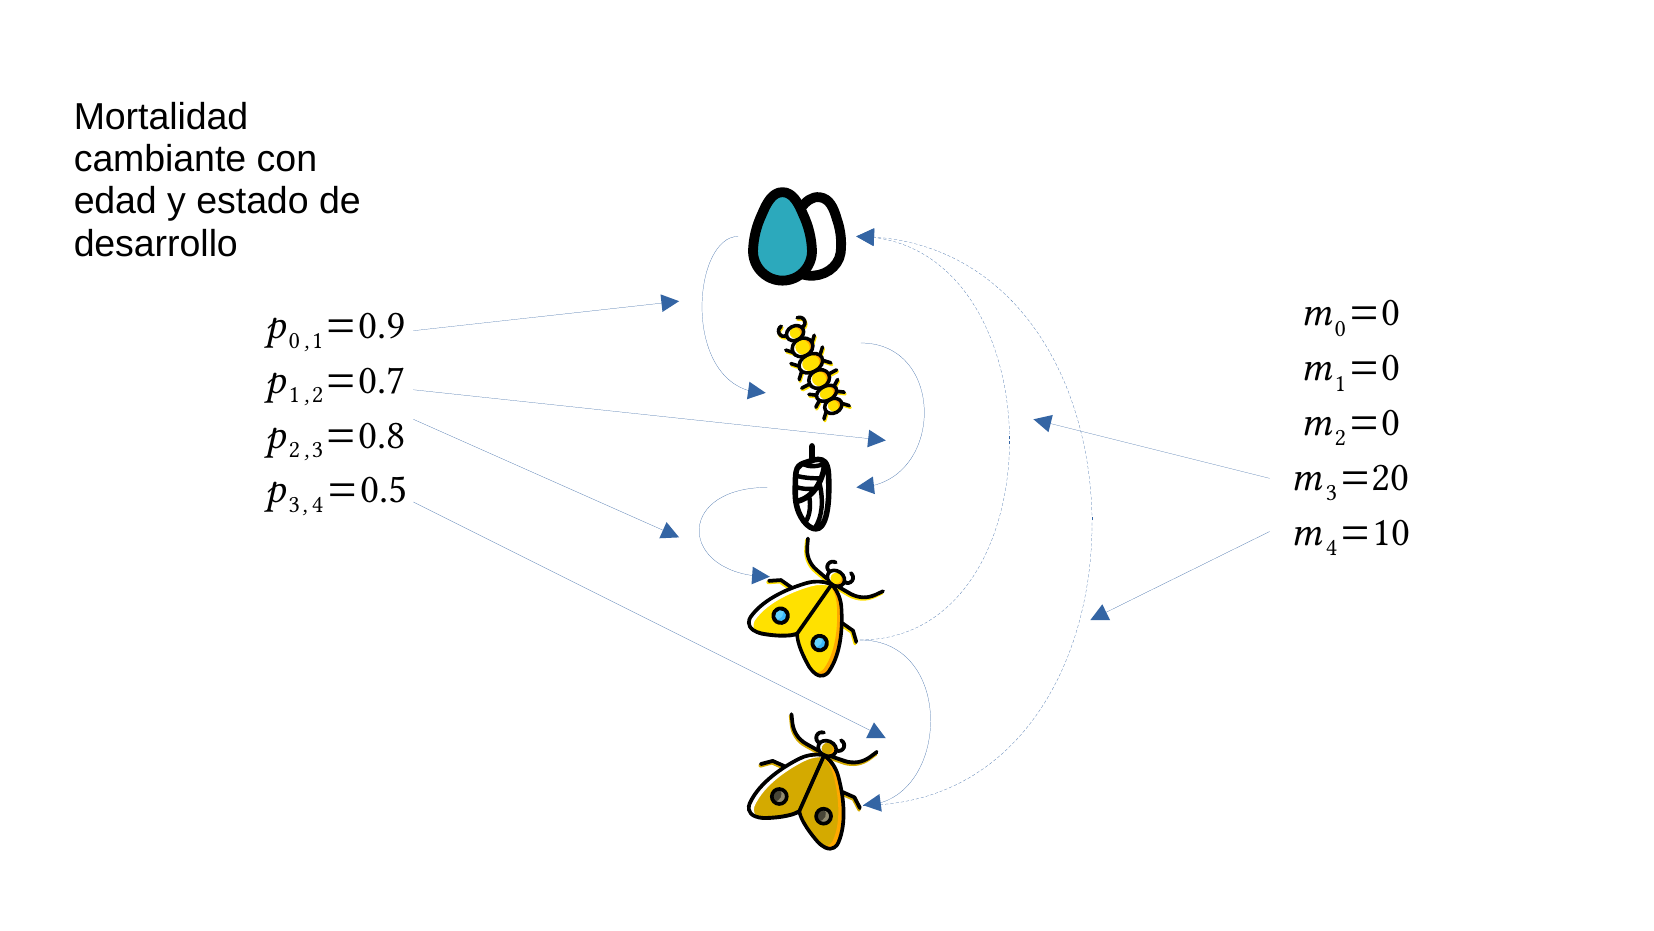

Mortalidad cambiante con edad y estado de desarrollo